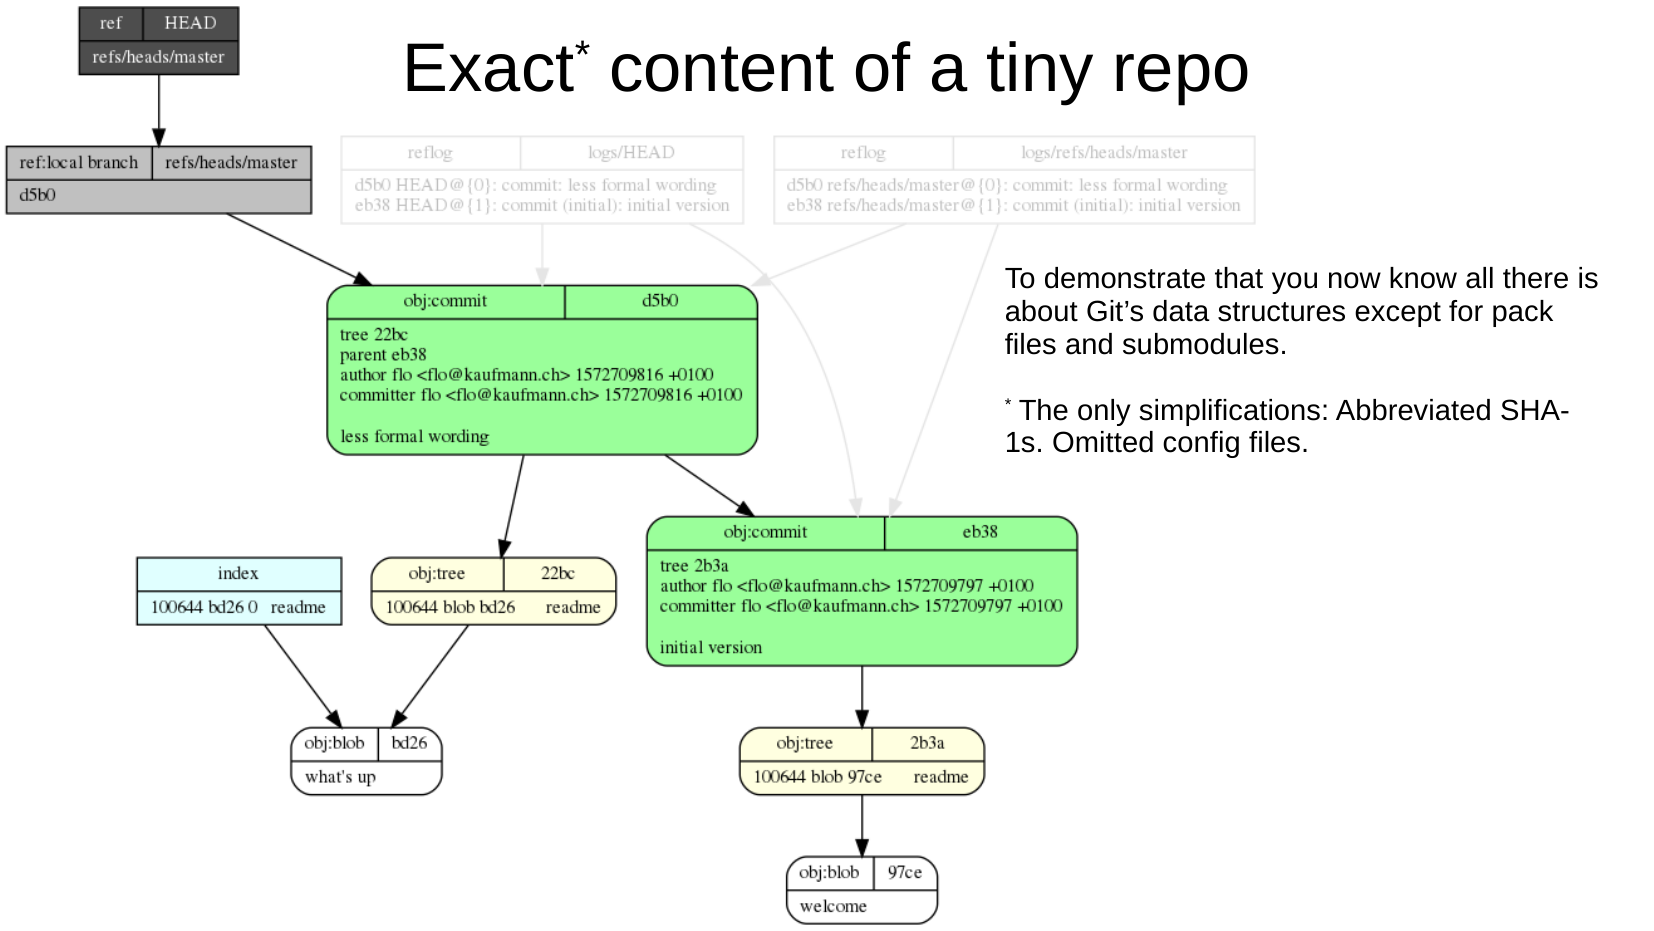

# Exact* content of a tiny repo
To demonstrate that you now know all there is about Git’s data structures except for pack files and submodules.
* The only simplifications: Abbreviated SHA-1s. Omitted config files.